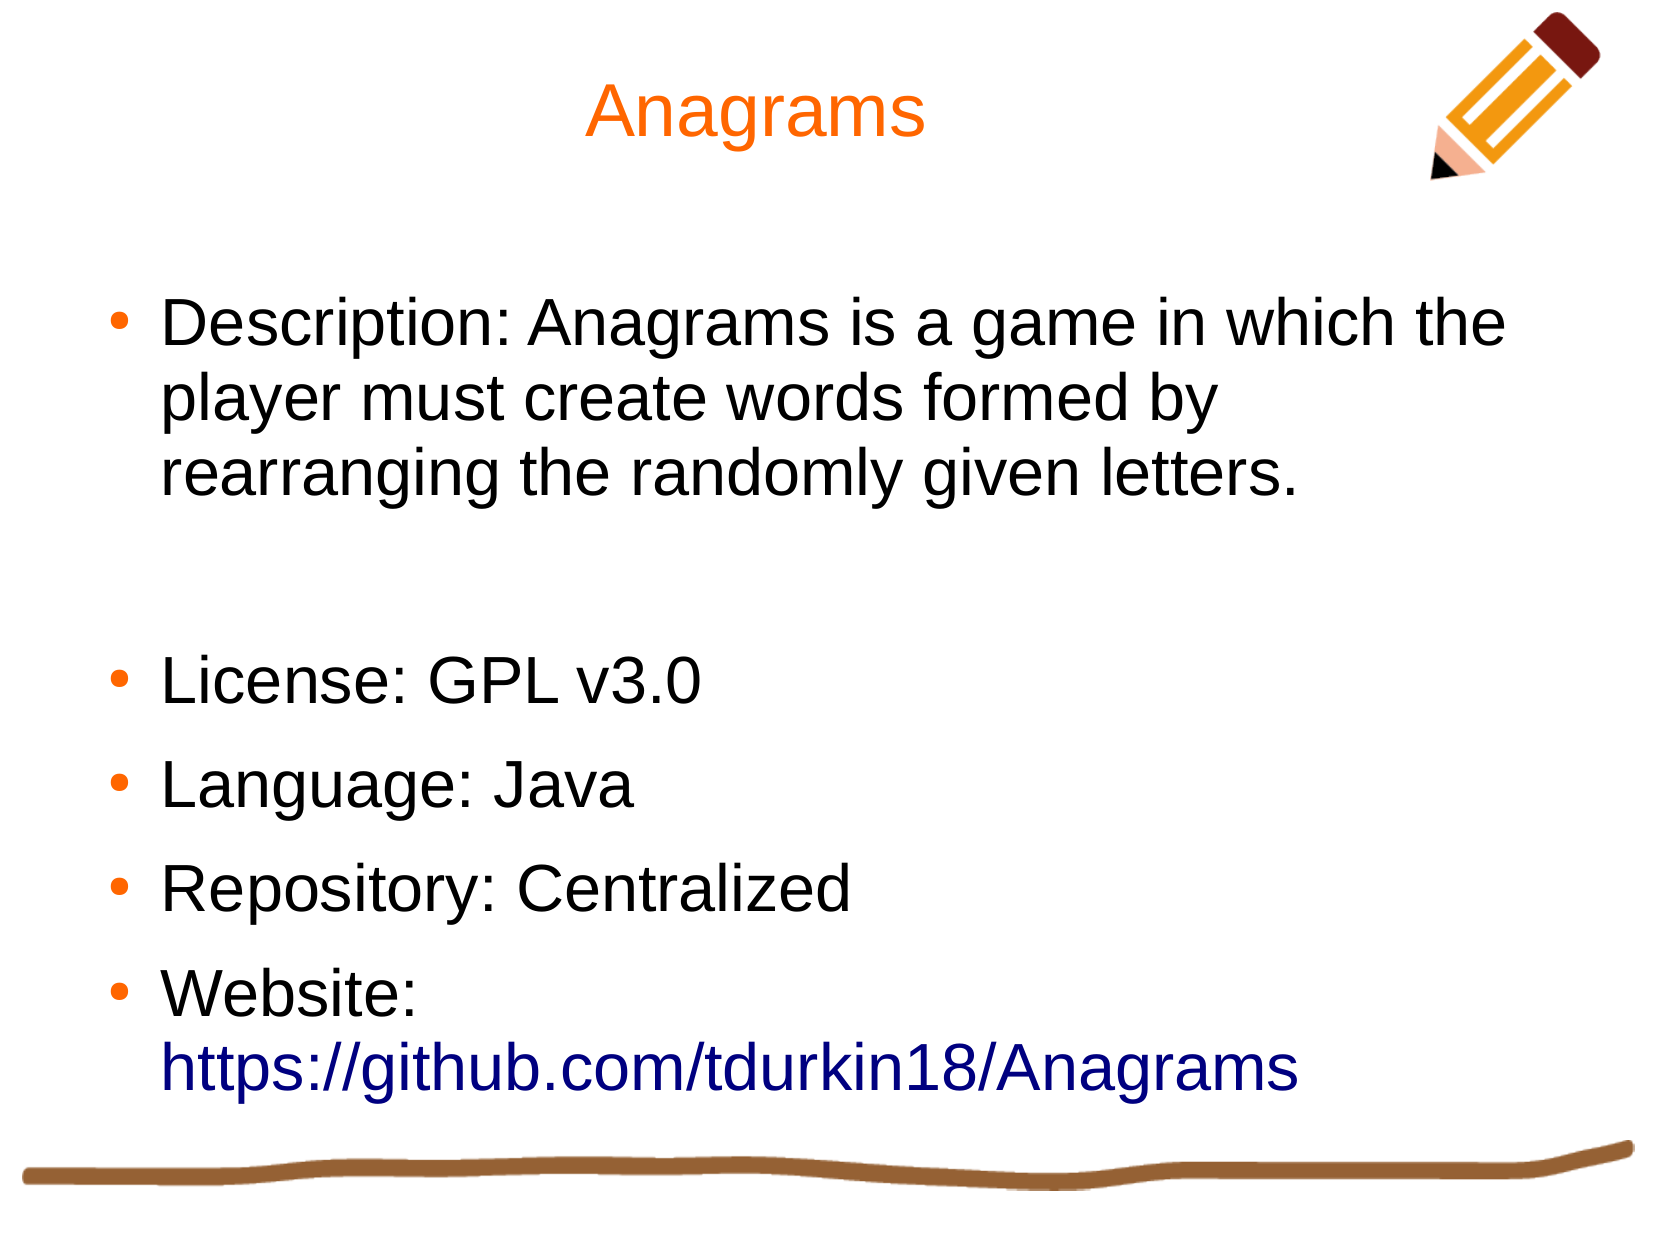

# Anagrams
Description: Anagrams is a game in which the player must create words formed by rearranging the randomly given letters.
License: GPL v3.0
Language: Java
Repository: Centralized
Website: https://github.com/tdurkin18/Anagrams